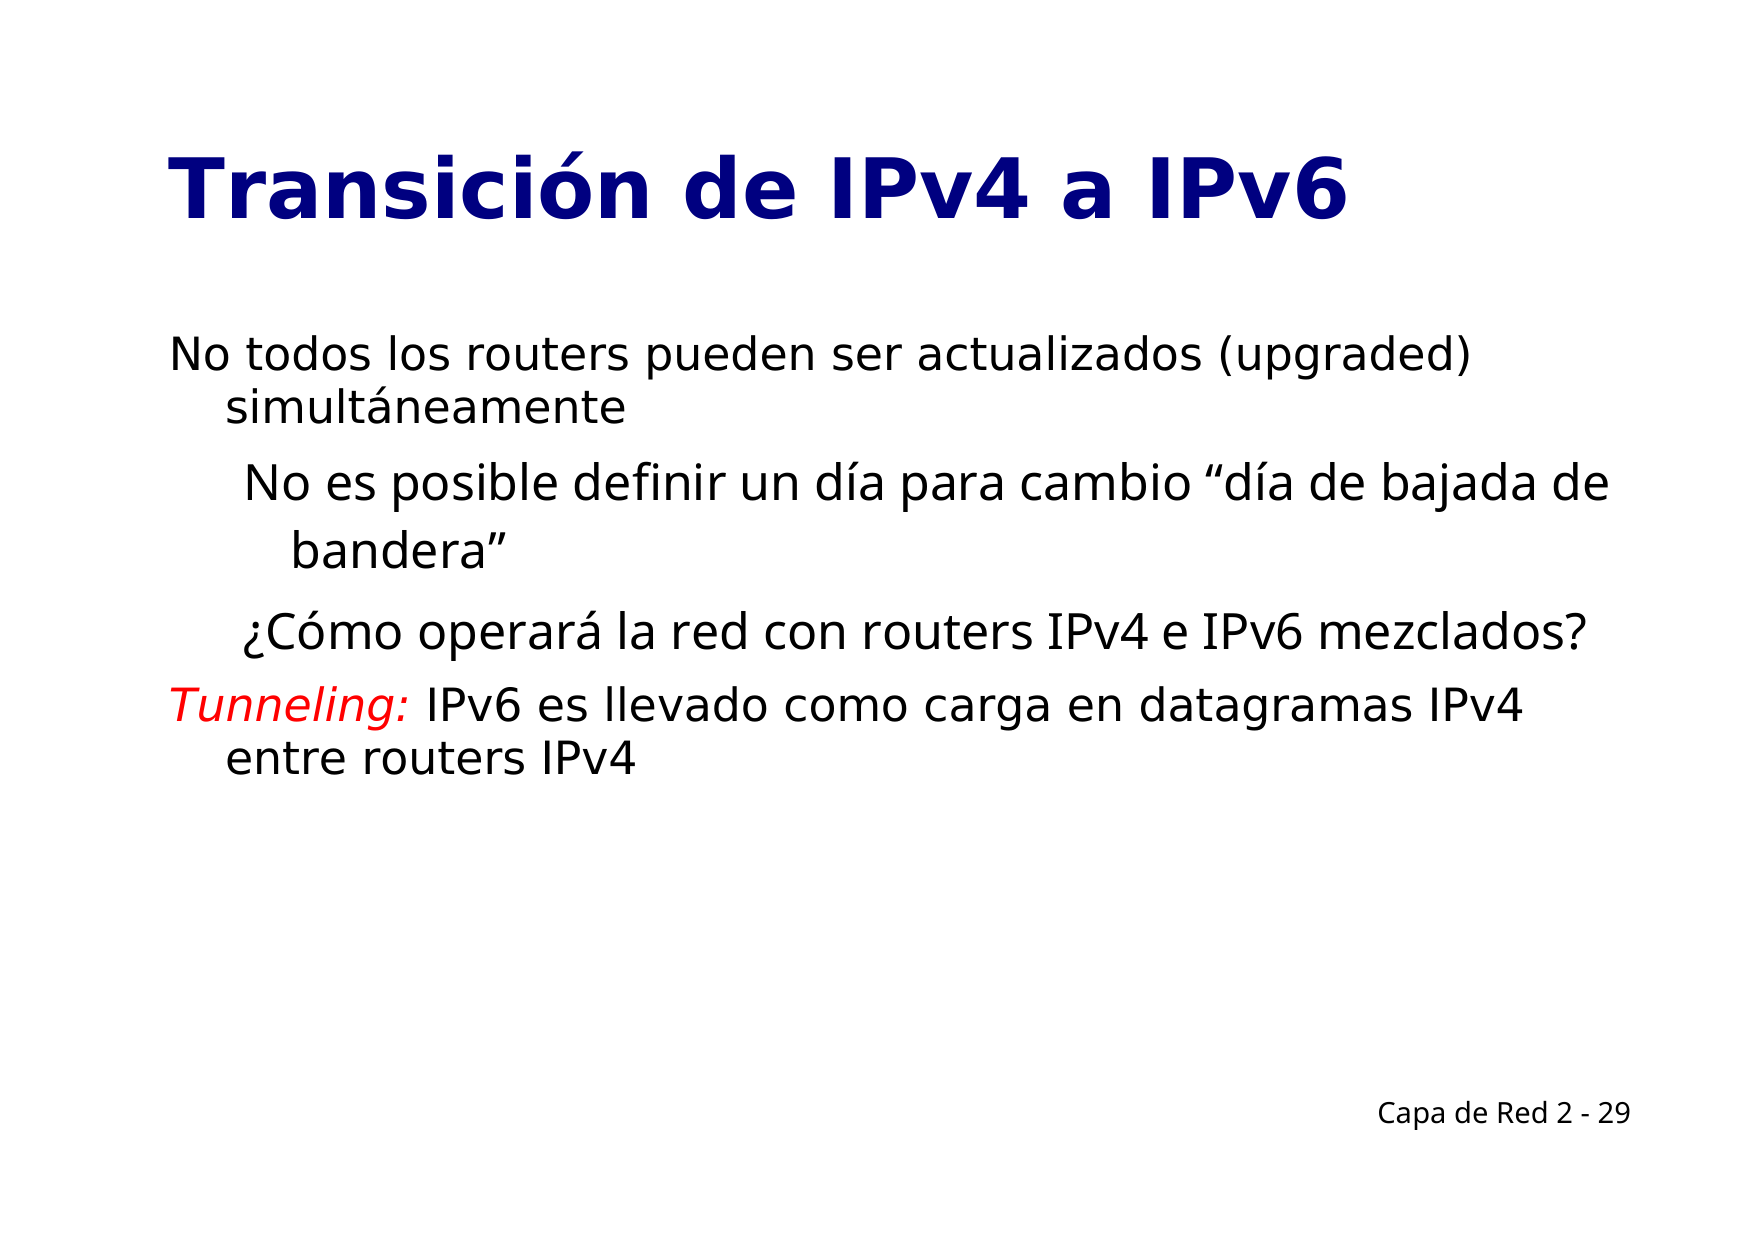

# Transición de IPv4 a IPv6
No todos los routers pueden ser actualizados (upgraded) simultáneamente
No es posible definir un día para cambio “día de bajada de bandera”
¿Cómo operará la red con routers IPv4 e IPv6 mezclados?
Tunneling: IPv6 es llevado como carga en datagramas IPv4 entre routers IPv4